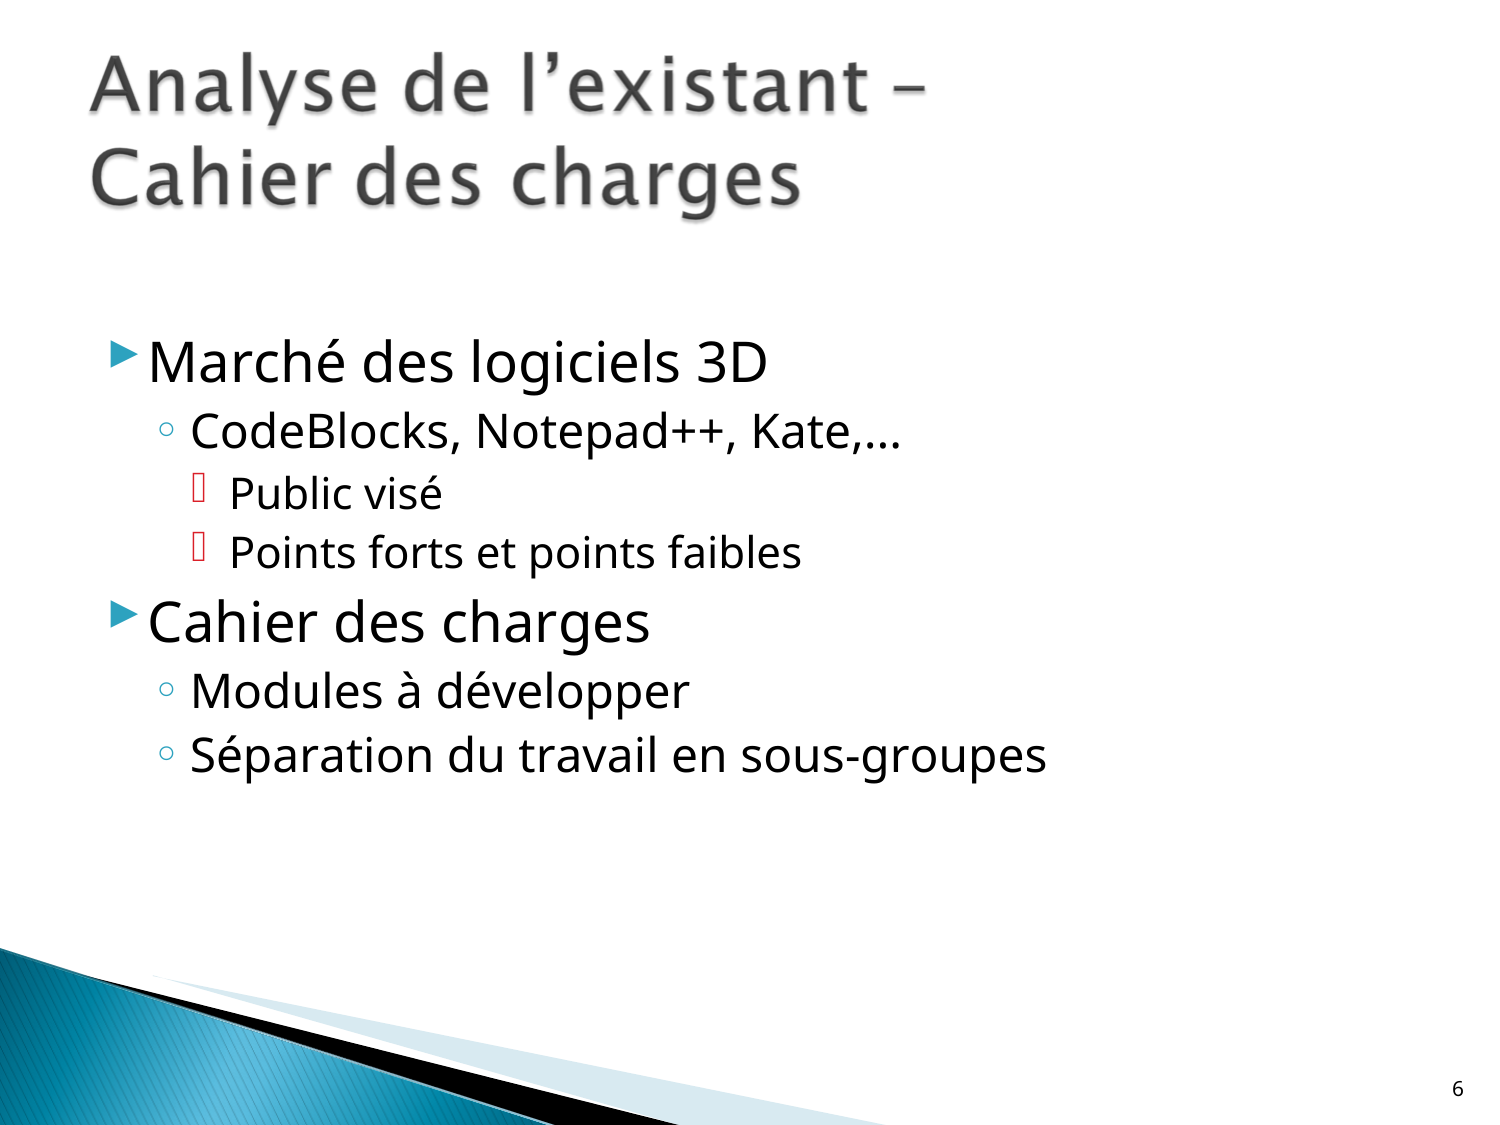

Marché des logiciels 3D
CodeBlocks, Notepad++, Kate,...
Public visé
Points forts et points faibles
Cahier des charges
Modules à développer
Séparation du travail en sous-groupes